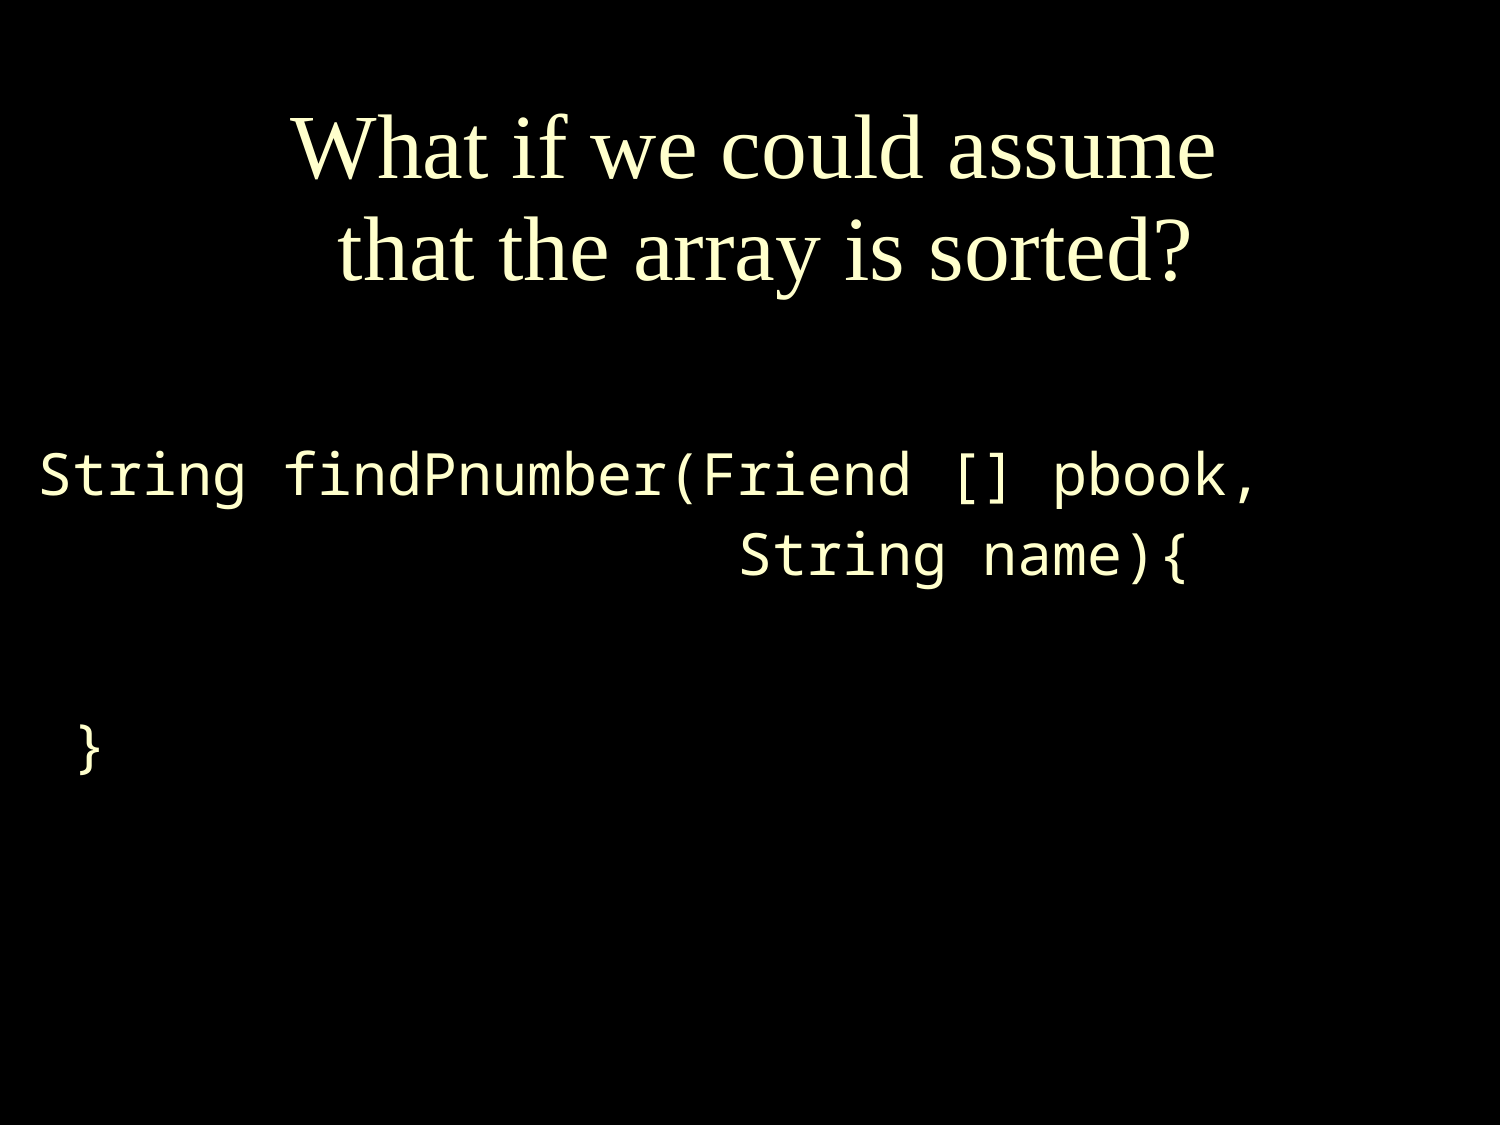

# What if we could assume that the array is sorted?
String findPnumber(Friend [] pbook, String name){
 }